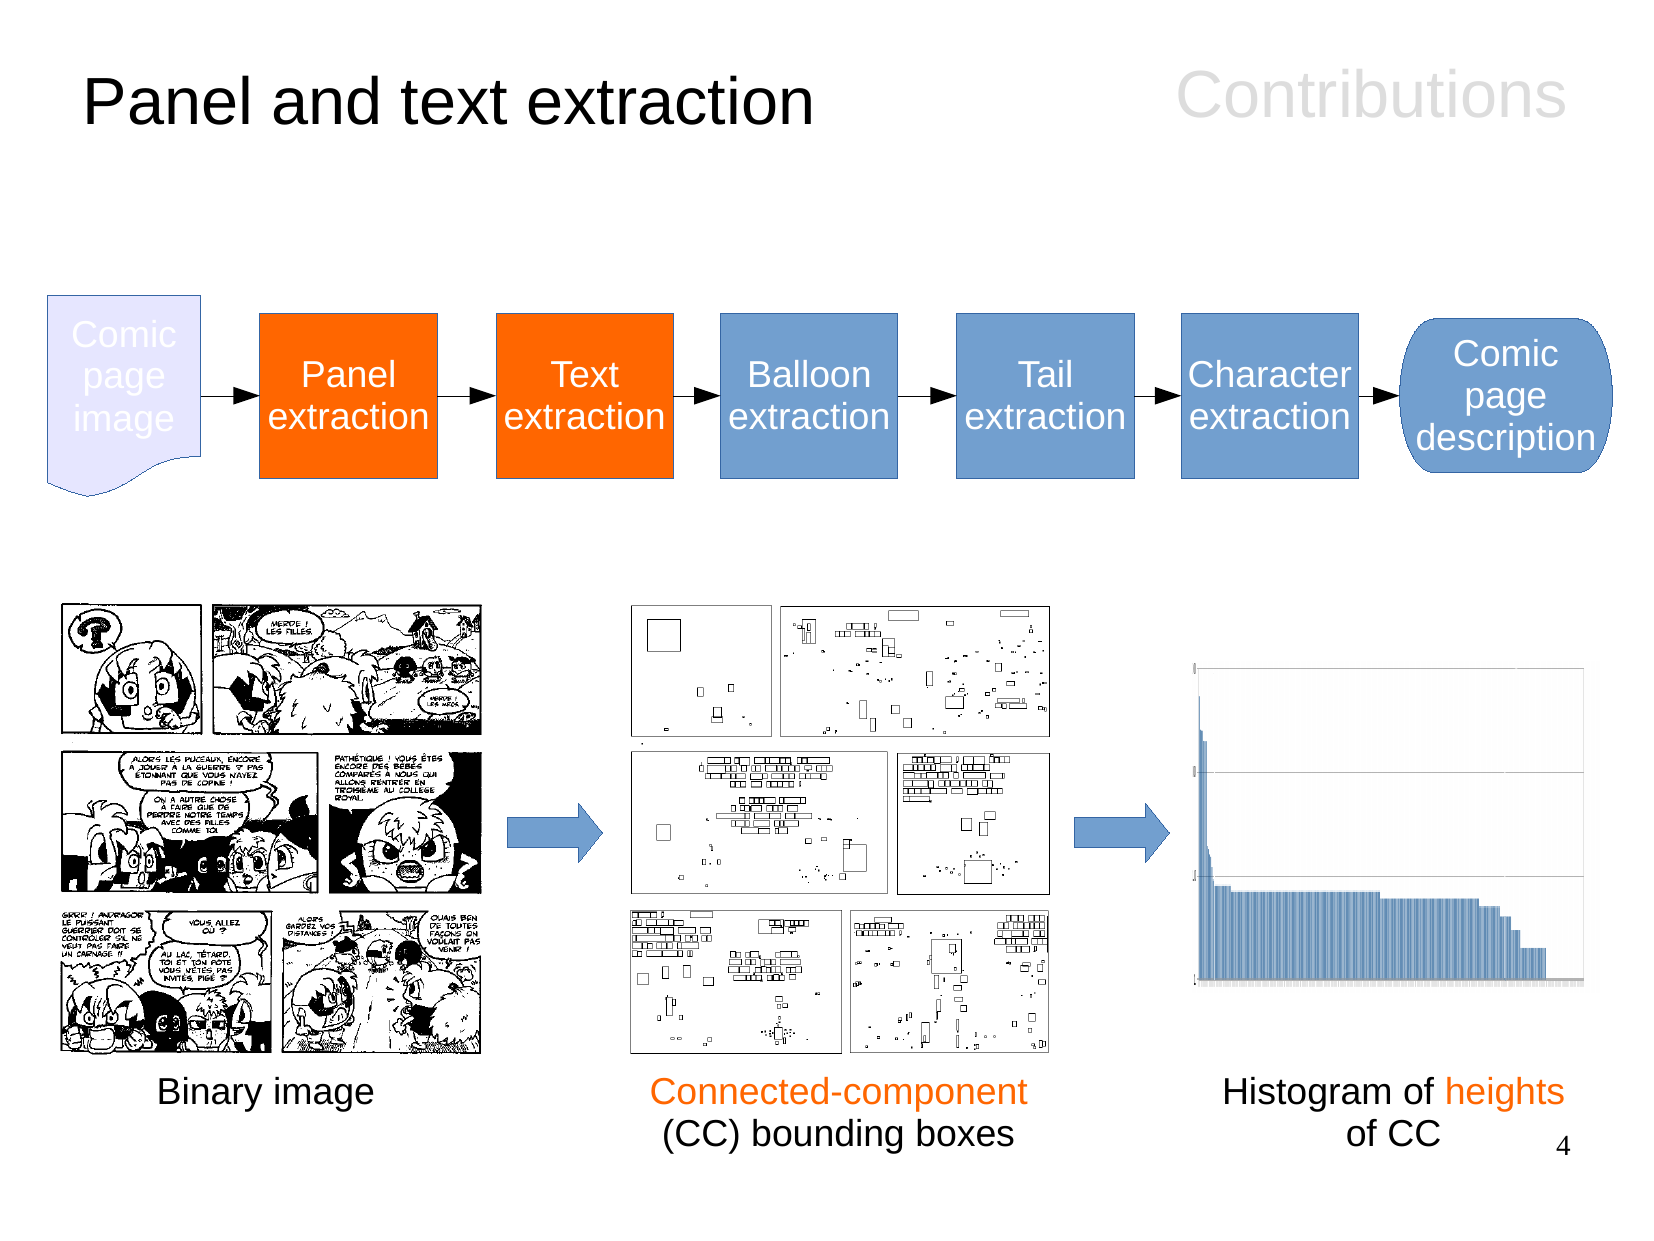

# Panel and text extraction
Comic
page
image
Panel
extraction
Text
extraction
Balloon
extraction
Tail
extraction
Character
extraction
Comic
page
description
Binary image
Connected-component (CC) bounding boxes
Histogram of heights of CC
4